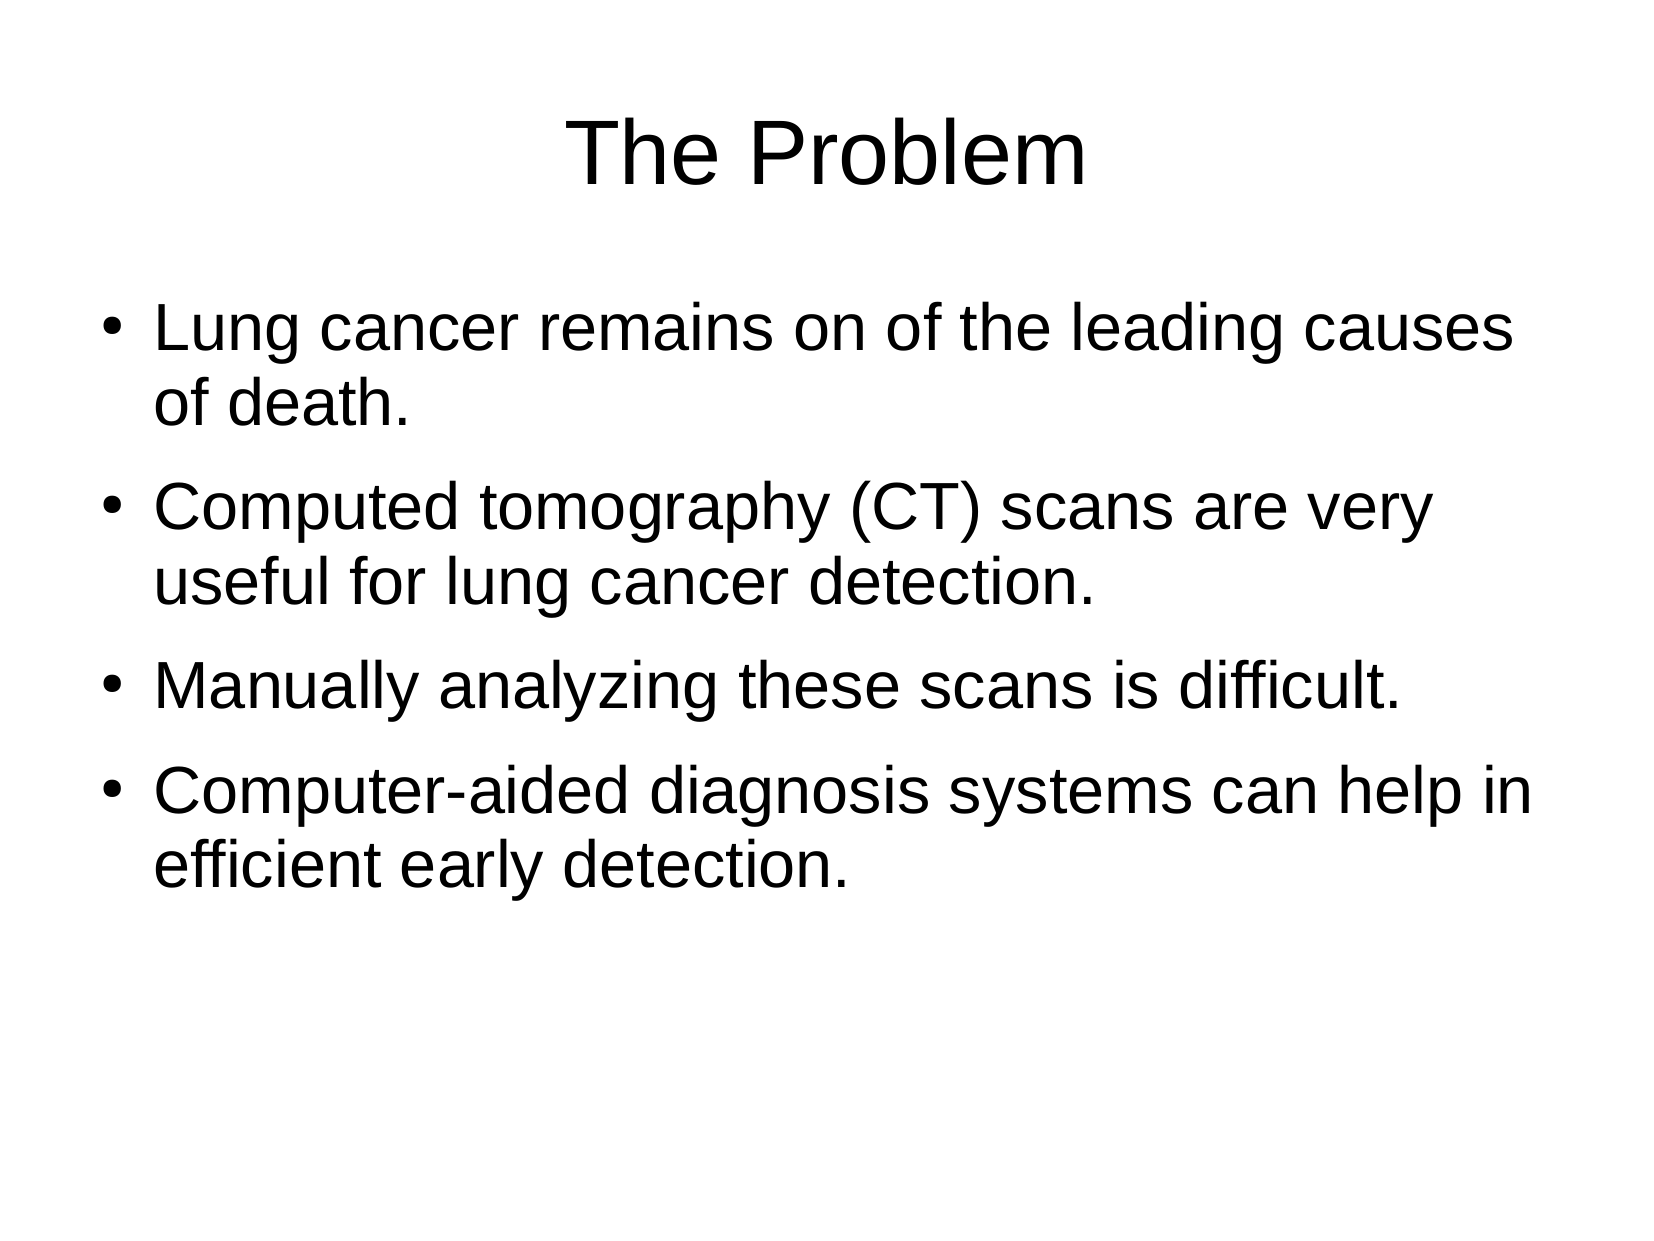

# The Problem
Lung cancer remains on of the leading causes of death.
Computed tomography (CT) scans are very useful for lung cancer detection.
Manually analyzing these scans is difficult.
Computer-aided diagnosis systems can help in efficient early detection.